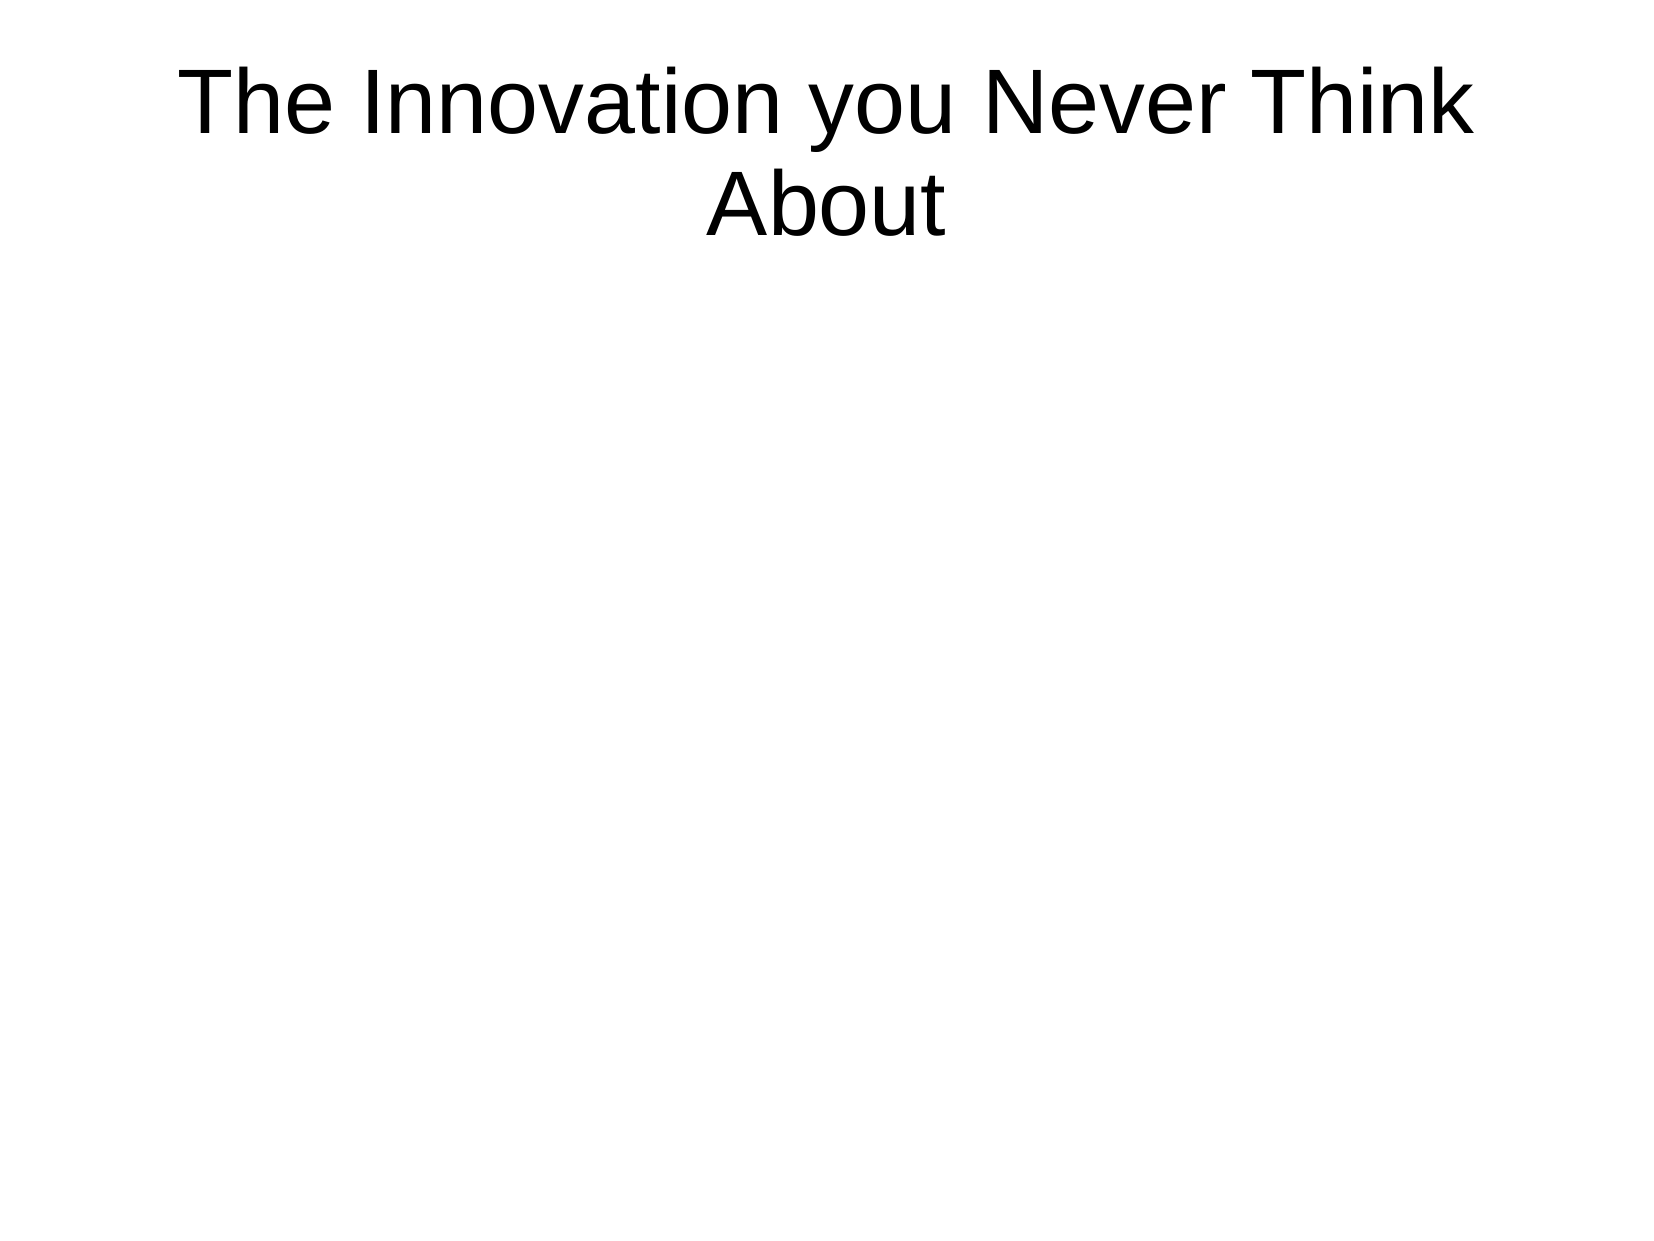

# The Innovation you Never Think About